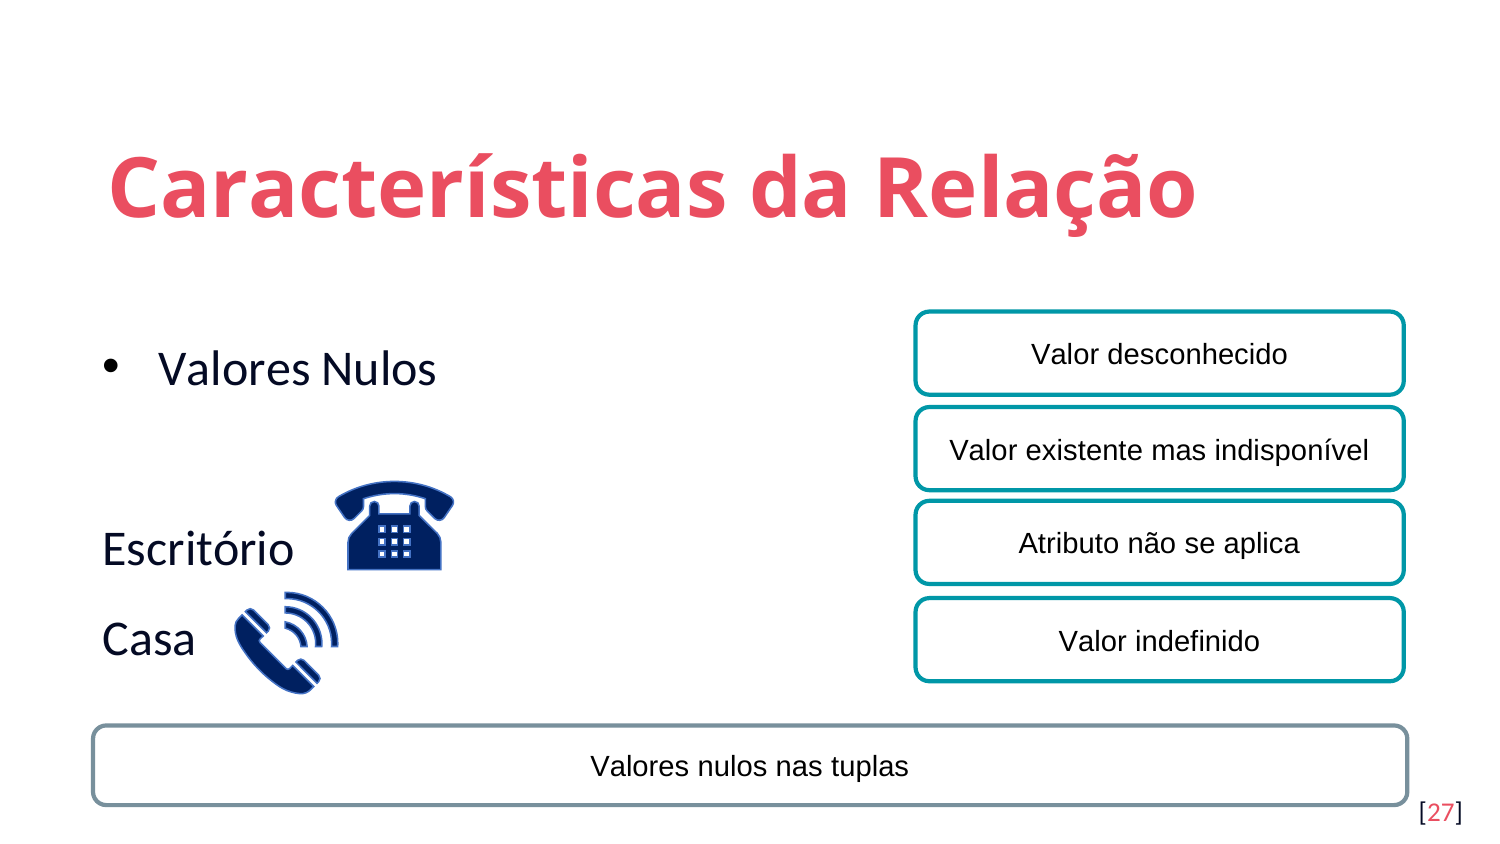

Características da Relação
Valores Nulos
Escritório
Casa
Valor desconhecido
Valor existente mas indisponível
Atributo não se aplica
Valor indefinido
Valores nulos nas tuplas